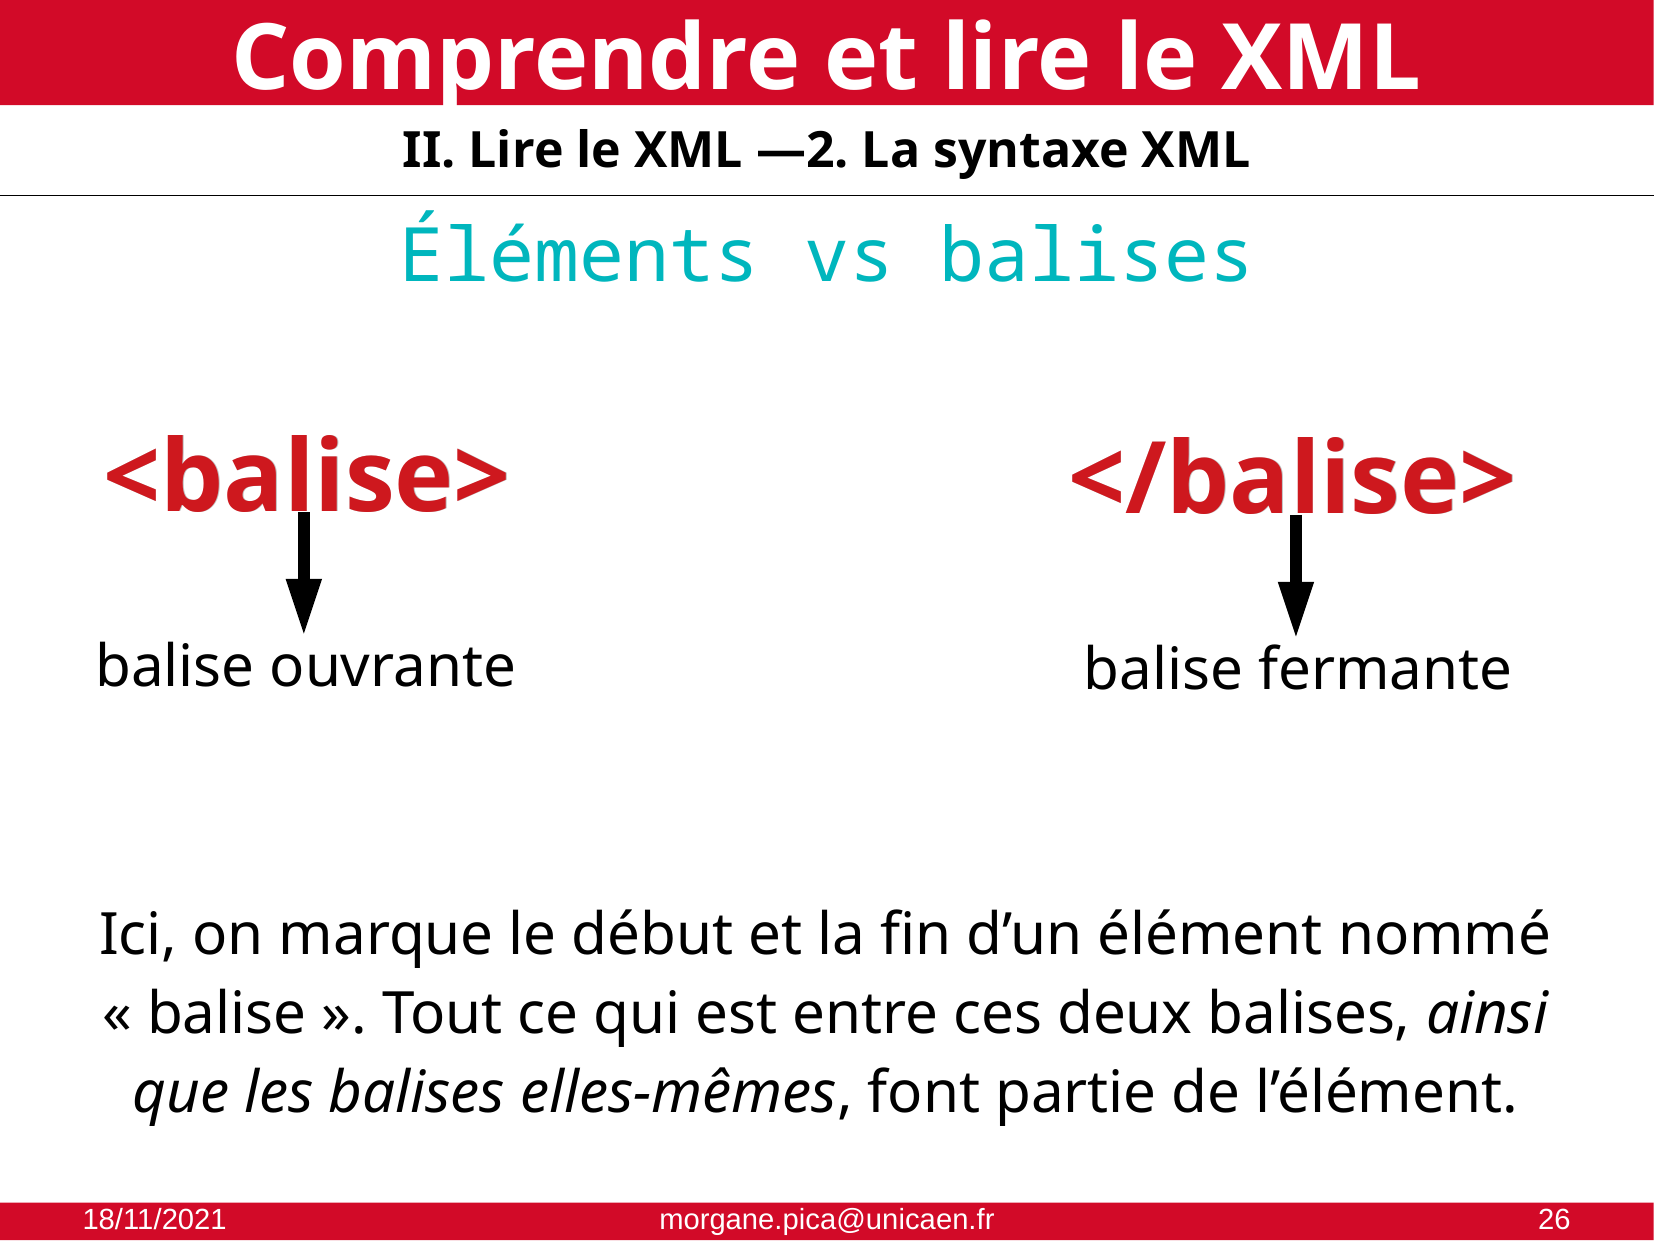

# Comprendre et lire le XML
II. Lire le XML —2. La syntaxe XML
Éléments vs balises
<balise>
</balise>
balise ouvrante
balise fermante
Ici, on marque le début et la fin d’un élément nommé « balise ». Tout ce qui est entre ces deux balises, ainsi que les balises elles-mêmes, font partie de l’élément.
18/11/2021
morgane.pica@unicaen.fr
26